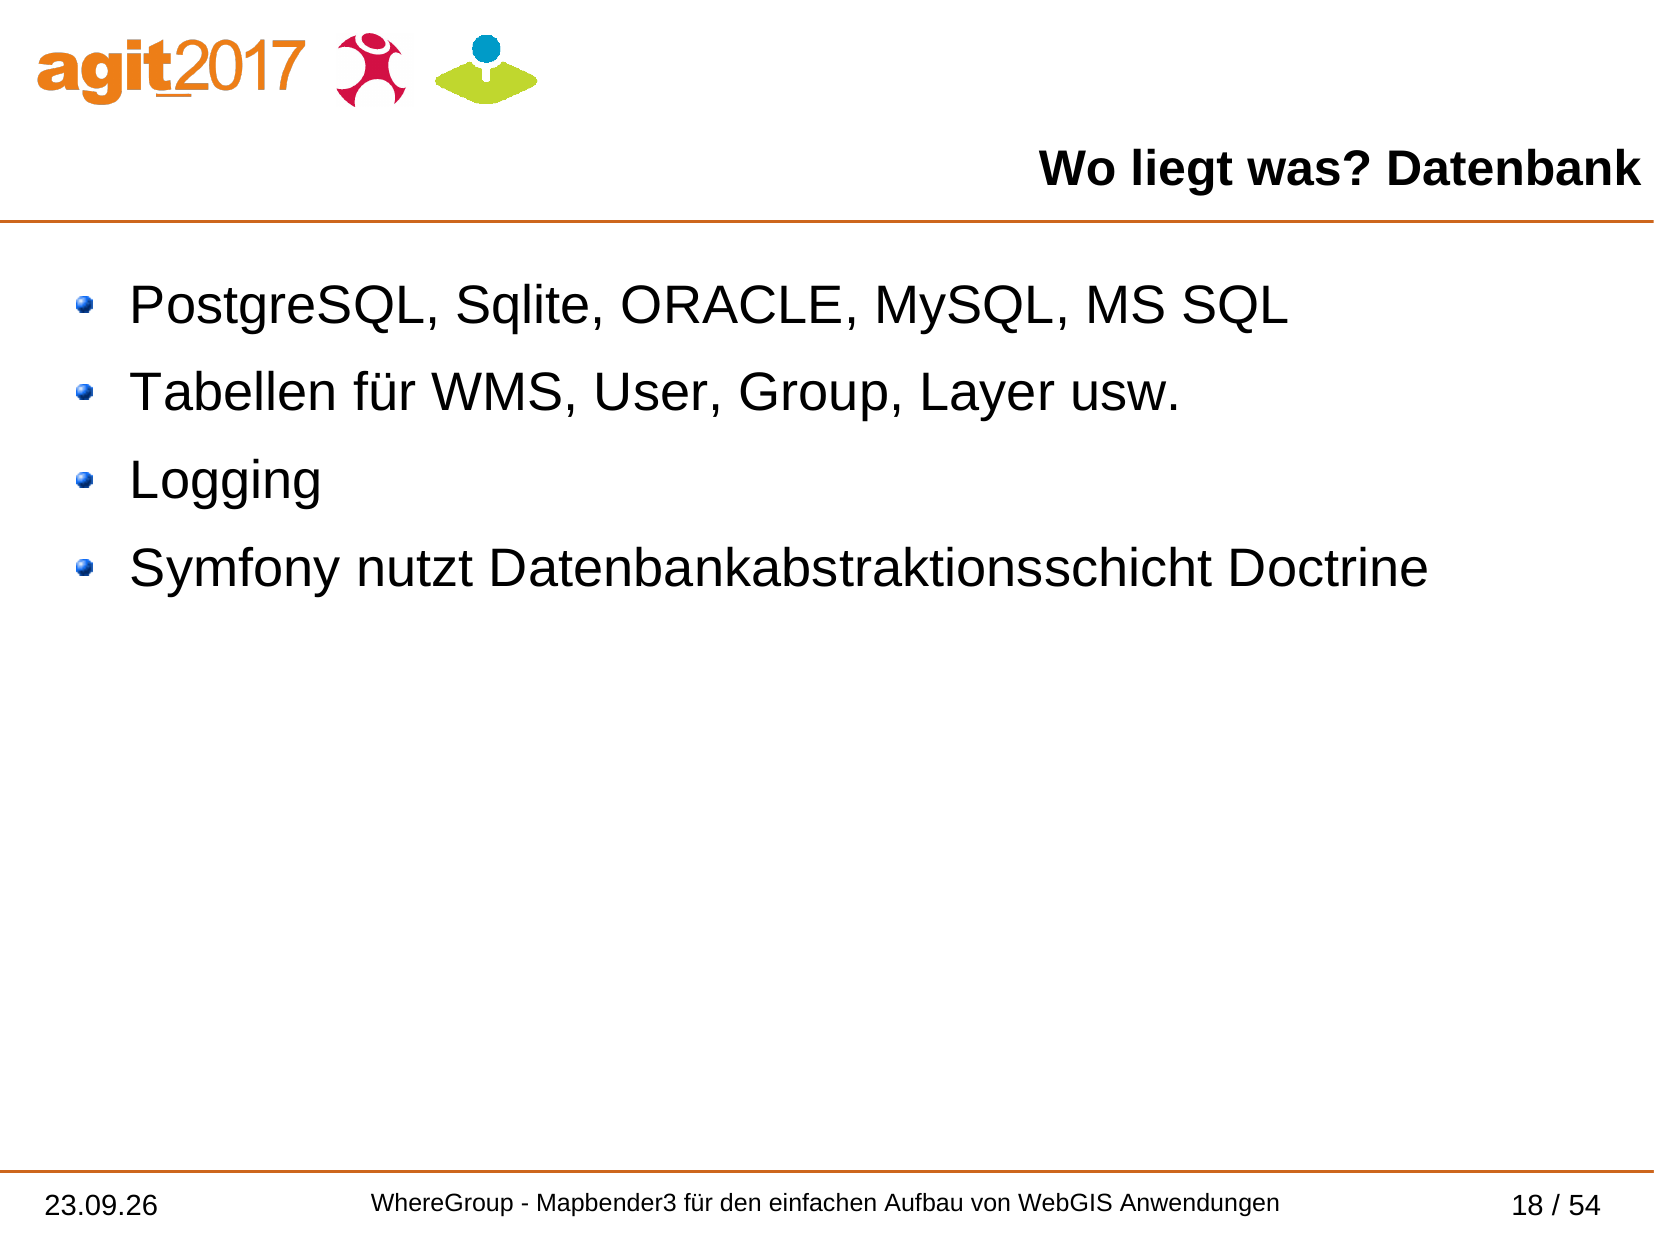

# Wo liegt was? Datenbank
PostgreSQL, Sqlite, ORACLE, MySQL, MS SQL
Tabellen für WMS, User, Group, Layer usw.
Logging
Symfony nutzt Datenbankabstraktionsschicht Doctrine